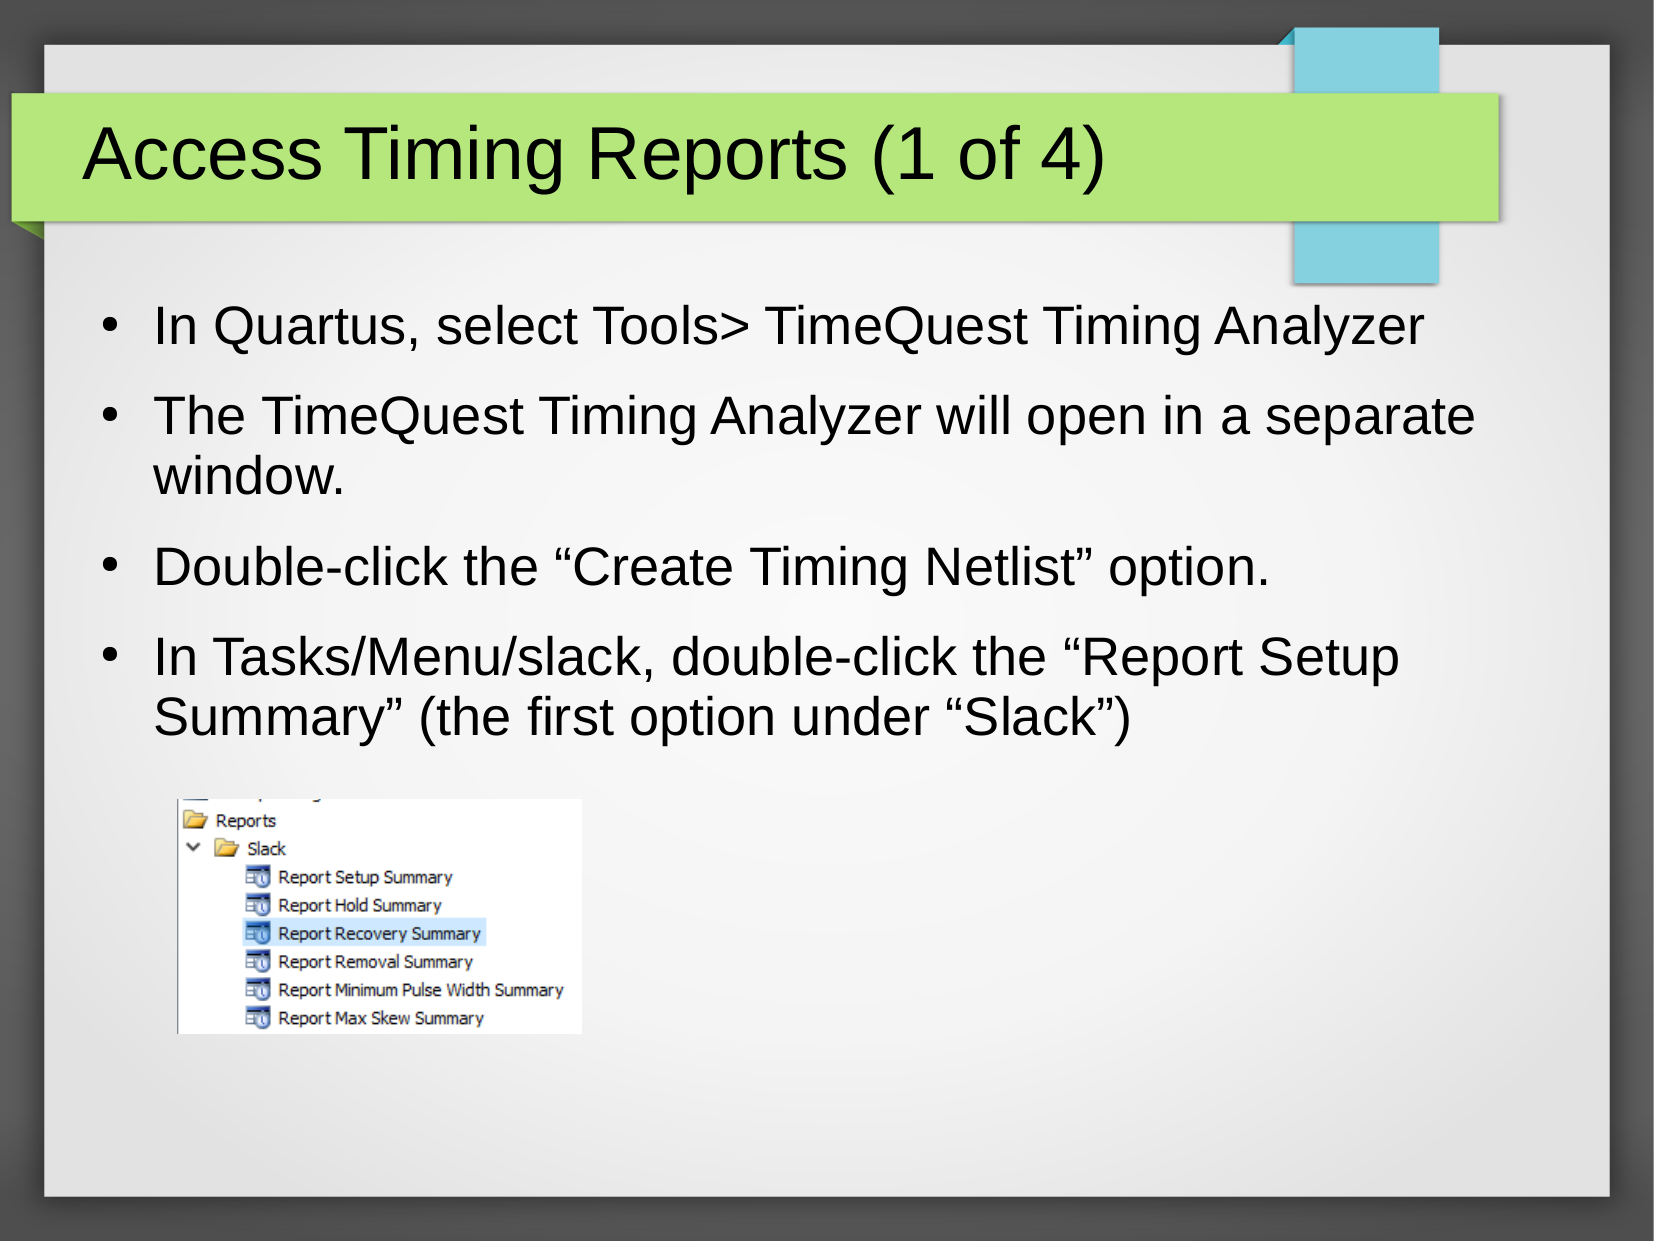

# Access Timing Reports (1 of 4)
In Quartus, select Tools> TimeQuest Timing Analyzer
The TimeQuest Timing Analyzer will open in a separate window.
Double-click the “Create Timing Netlist” option.
In Tasks/Menu/slack, double-click the “Report Setup Summary” (the first option under “Slack”)